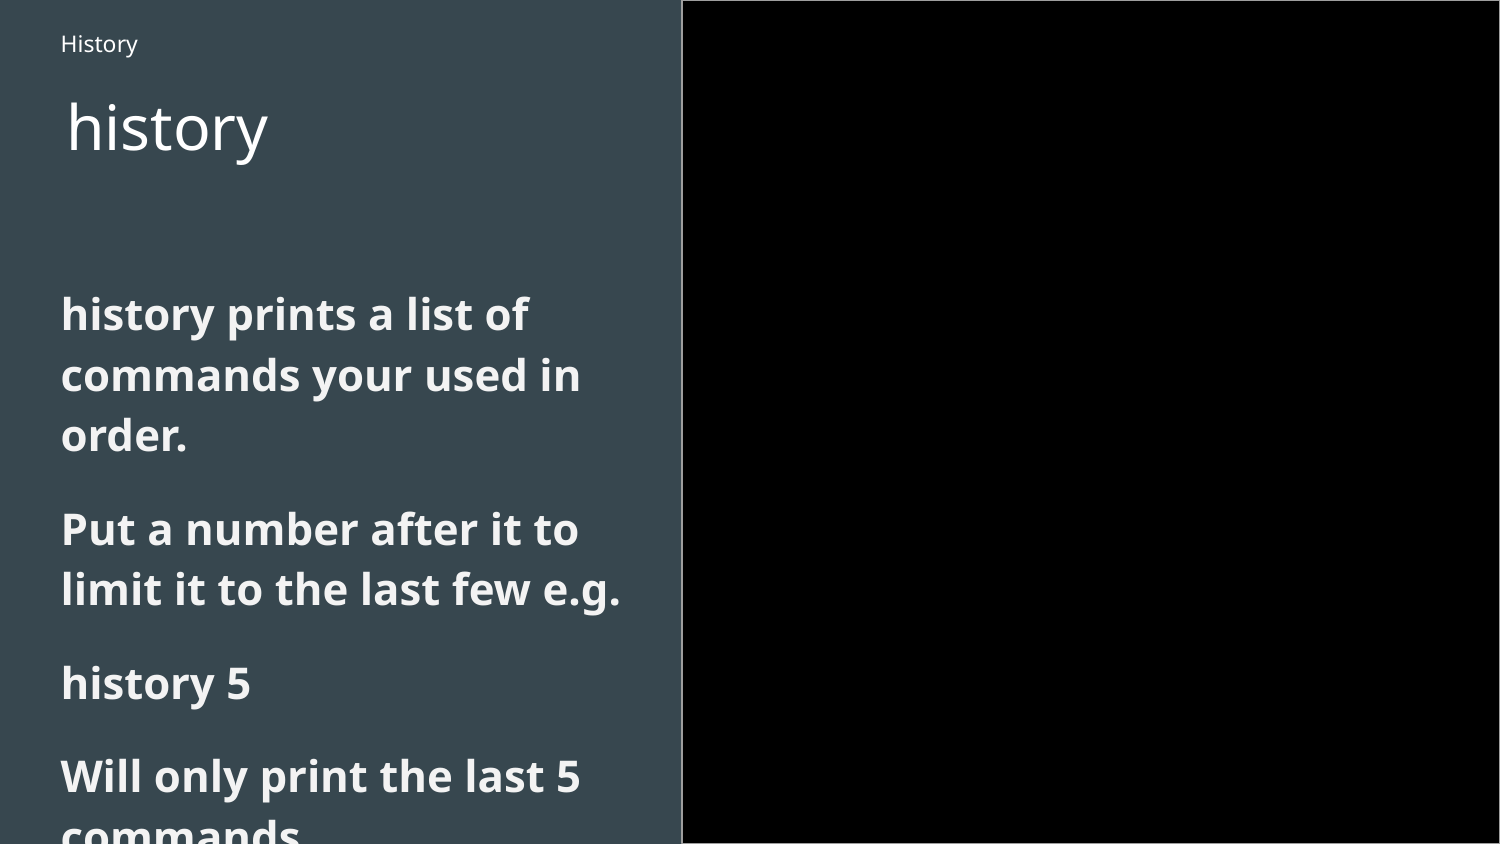

History
# history
history prints a list of commands your used in order.
Put a number after it to limit it to the last few e.g.
history 5
Will only print the last 5 commands